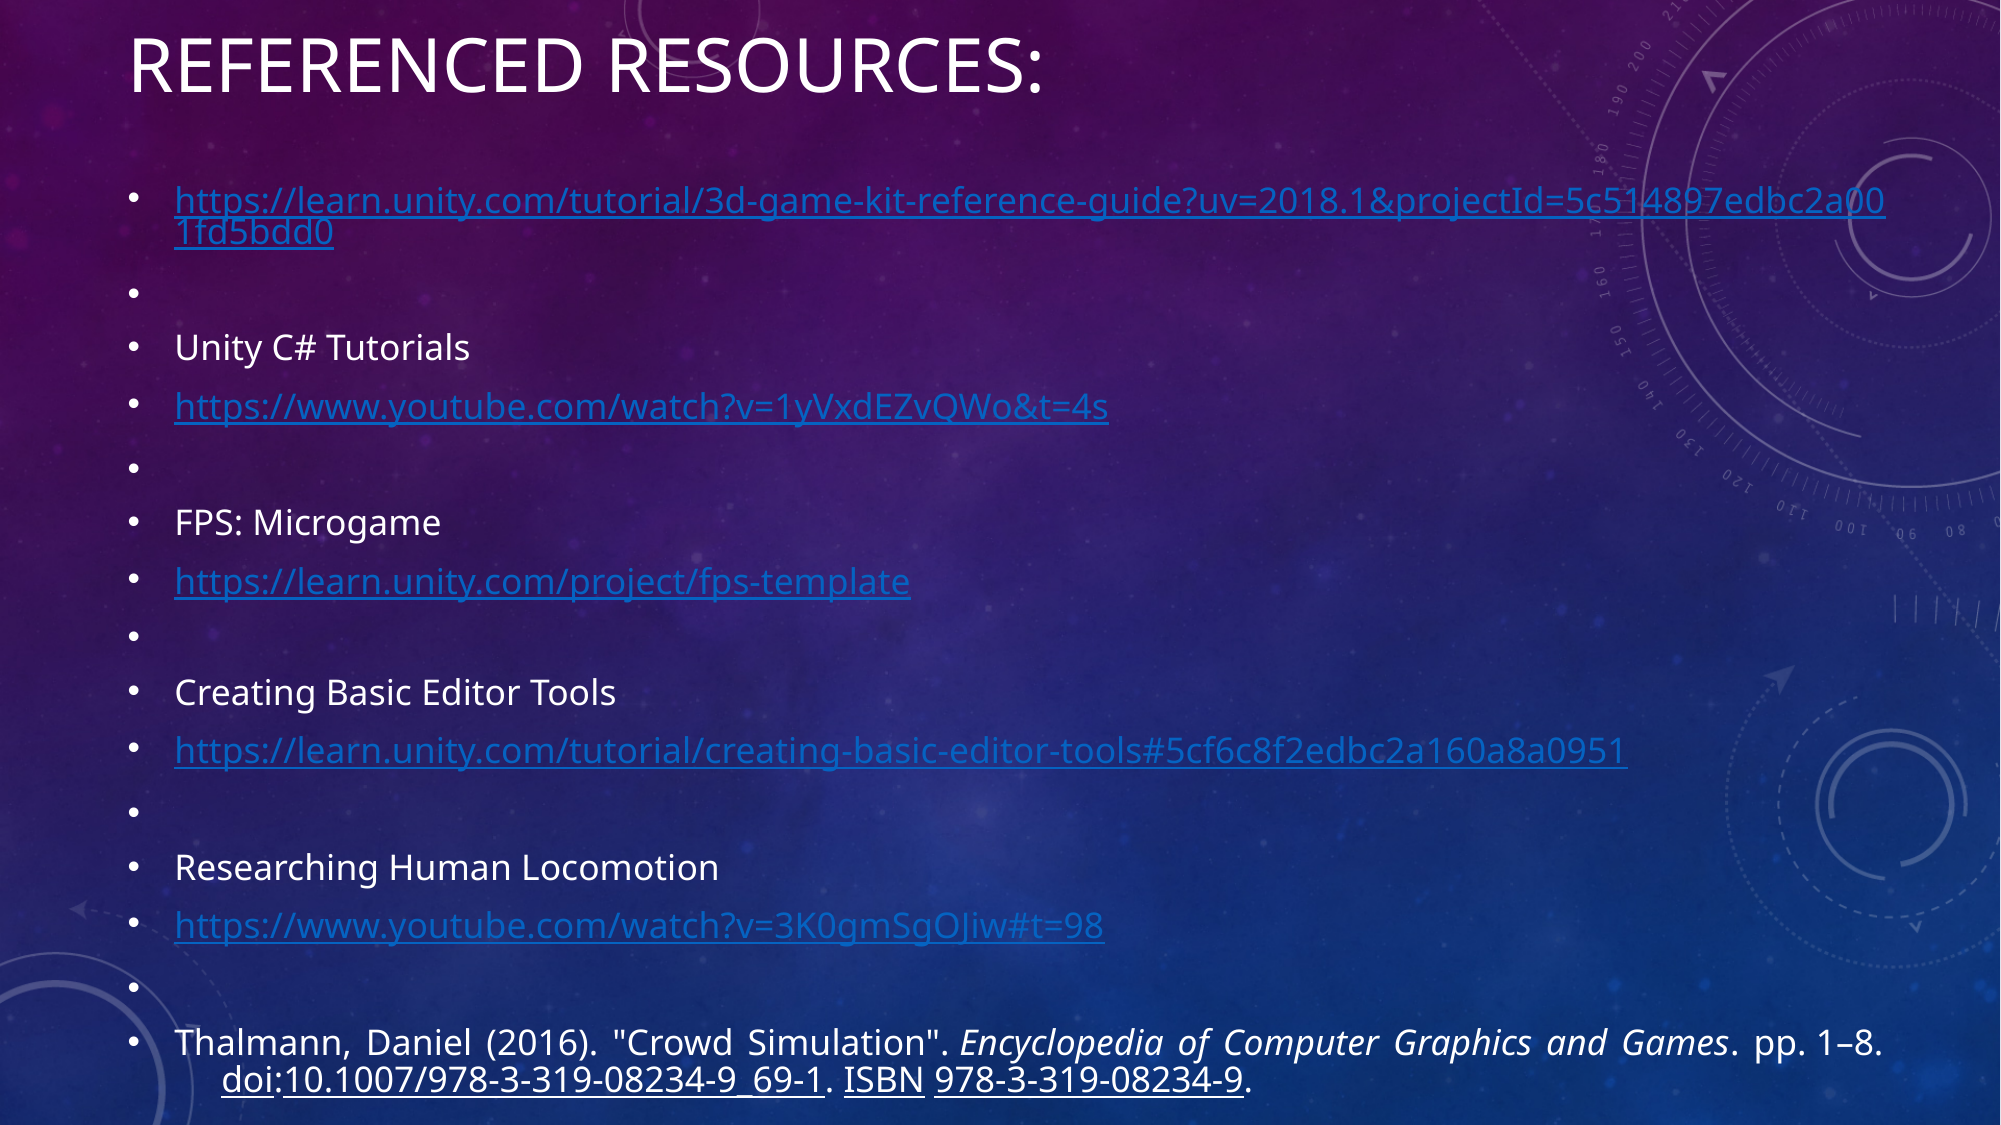

# Referenced resources:
https://learn.unity.com/tutorial/3d-game-kit-reference-guide?uv=2018.1&projectId=5c514897edbc2a001fd5bdd0
Unity C# Tutorials
https://www.youtube.com/watch?v=1yVxdEZvQWo&t=4s
FPS: Microgame
https://learn.unity.com/project/fps-template
Creating Basic Editor Tools
https://learn.unity.com/tutorial/creating-basic-editor-tools#5cf6c8f2edbc2a160a8a0951
Researching Human Locomotion
https://www.youtube.com/watch?v=3K0gmSgOJiw#t=98
Thalmann, Daniel (2016). "Crowd Simulation". Encyclopedia of Computer Graphics and Games. pp. 1–8. doi:10.1007/978-3-319-08234-9_69-1. ISBN 978-3-319-08234-9.